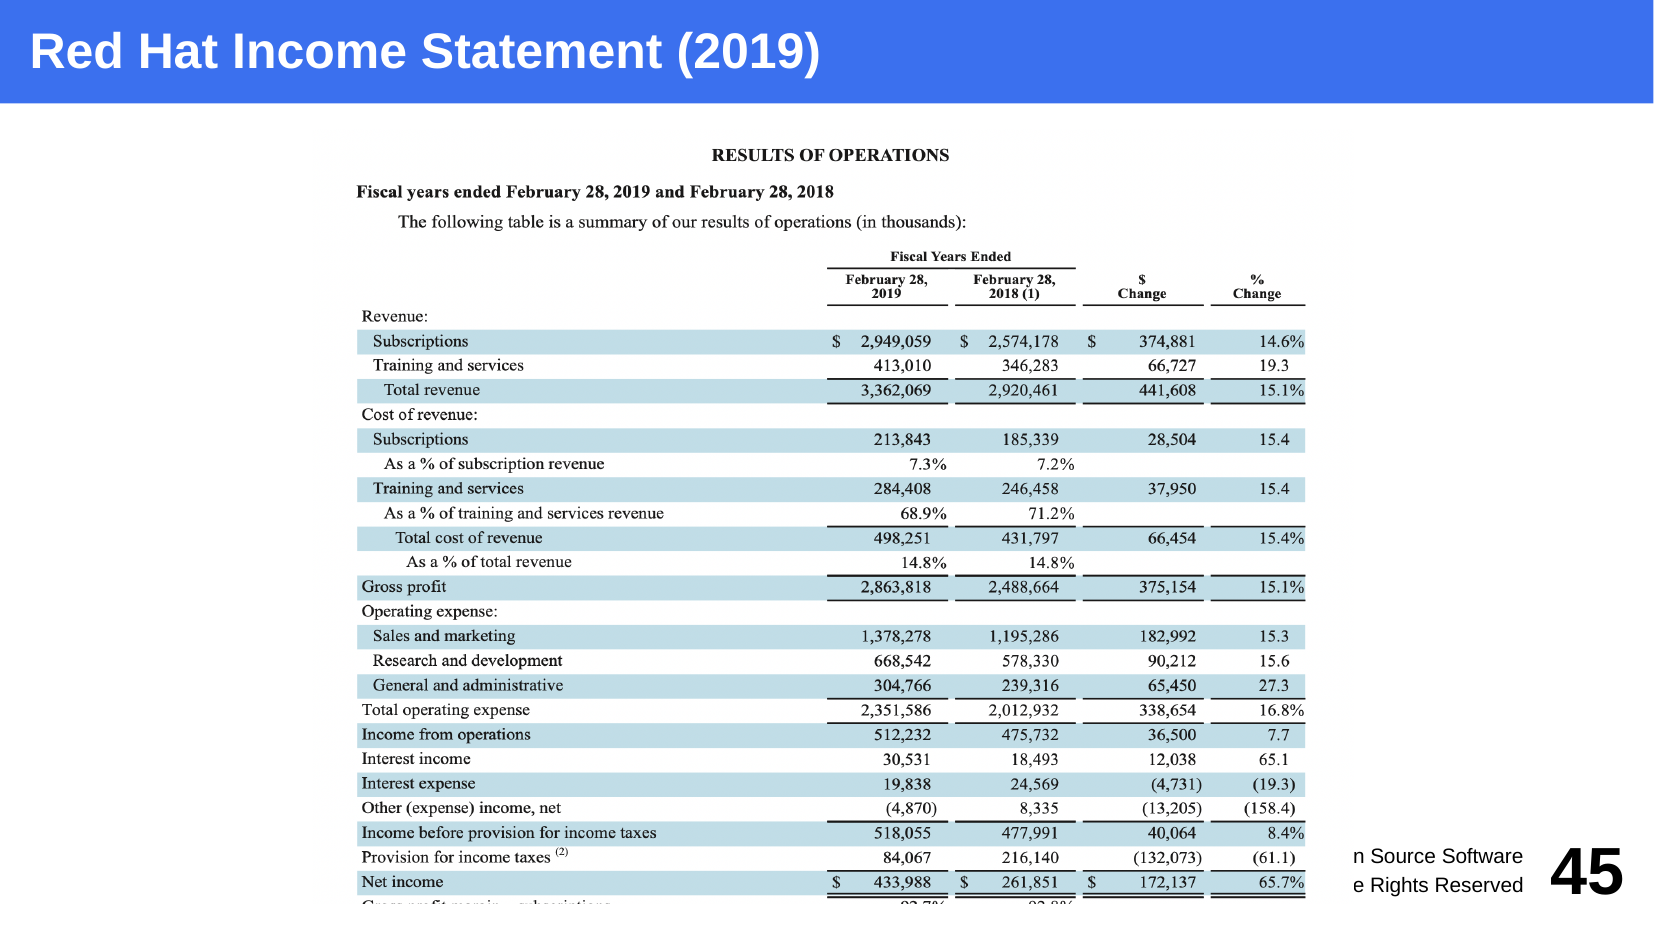

# Red Hat Income Statement (2019)
Free / Libre and Open Source Software
45
© 2019 Dirk Riehle - Some Rights Reserved